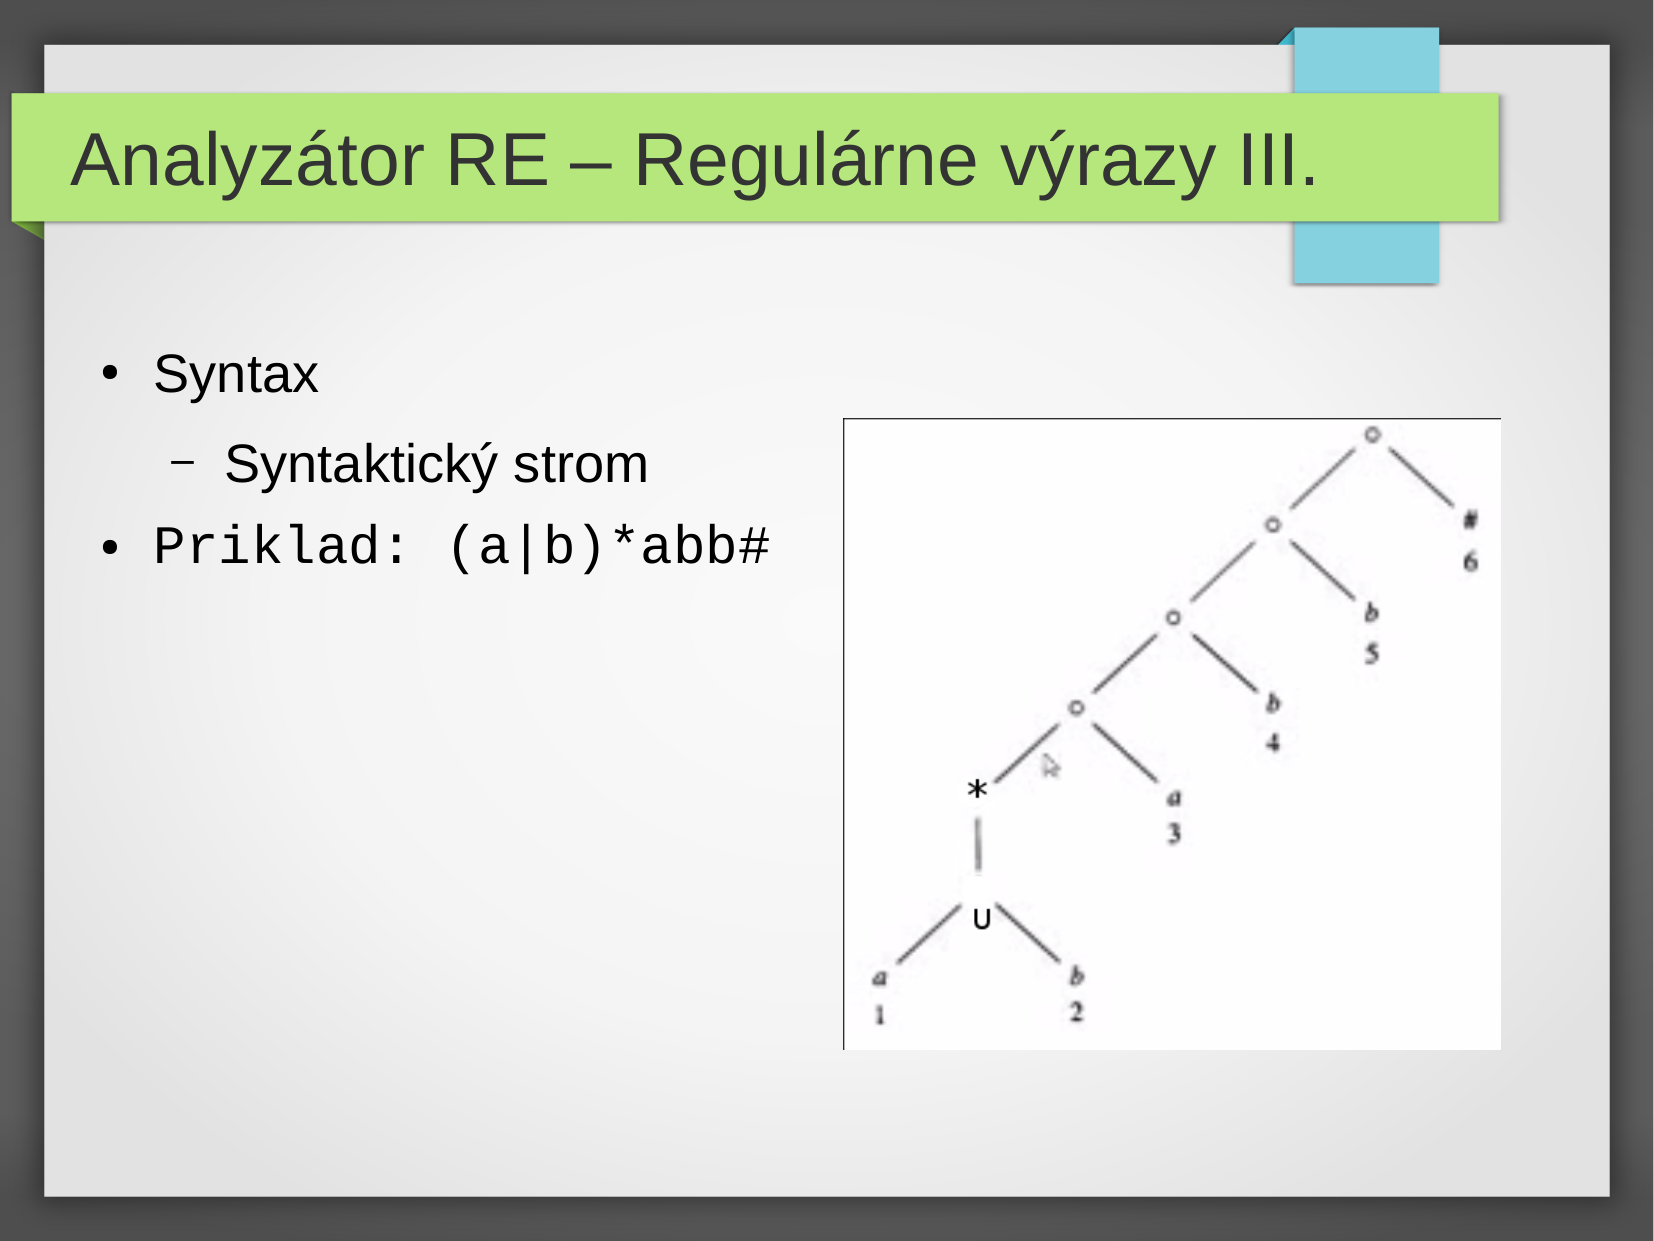

# Analyzátor RE – Regulárne výrazy III.
Syntax
Syntaktický strom
Priklad: (a|b)*abb#